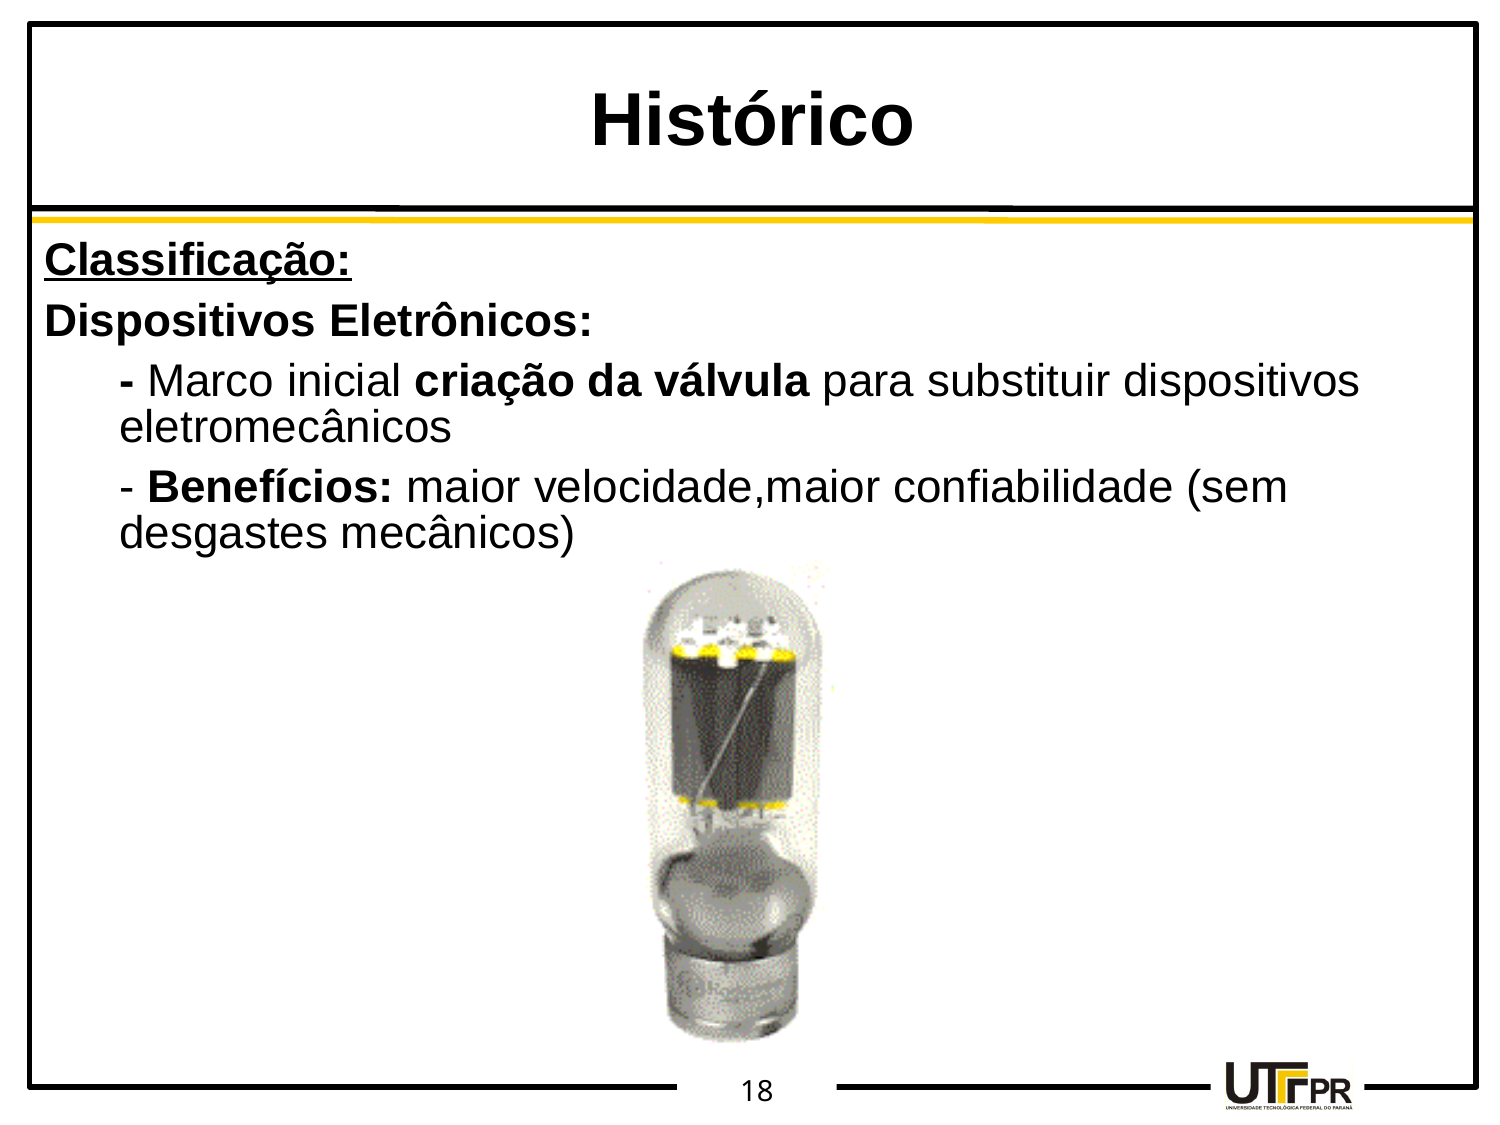

Histórico
# Classificação:
Dispositivos Eletrônicos:
	- Marco inicial criação da válvula para substituir dispositivos eletromecânicos
	- Benefícios: maior velocidade,maior confiabilidade (sem desgastes mecânicos)